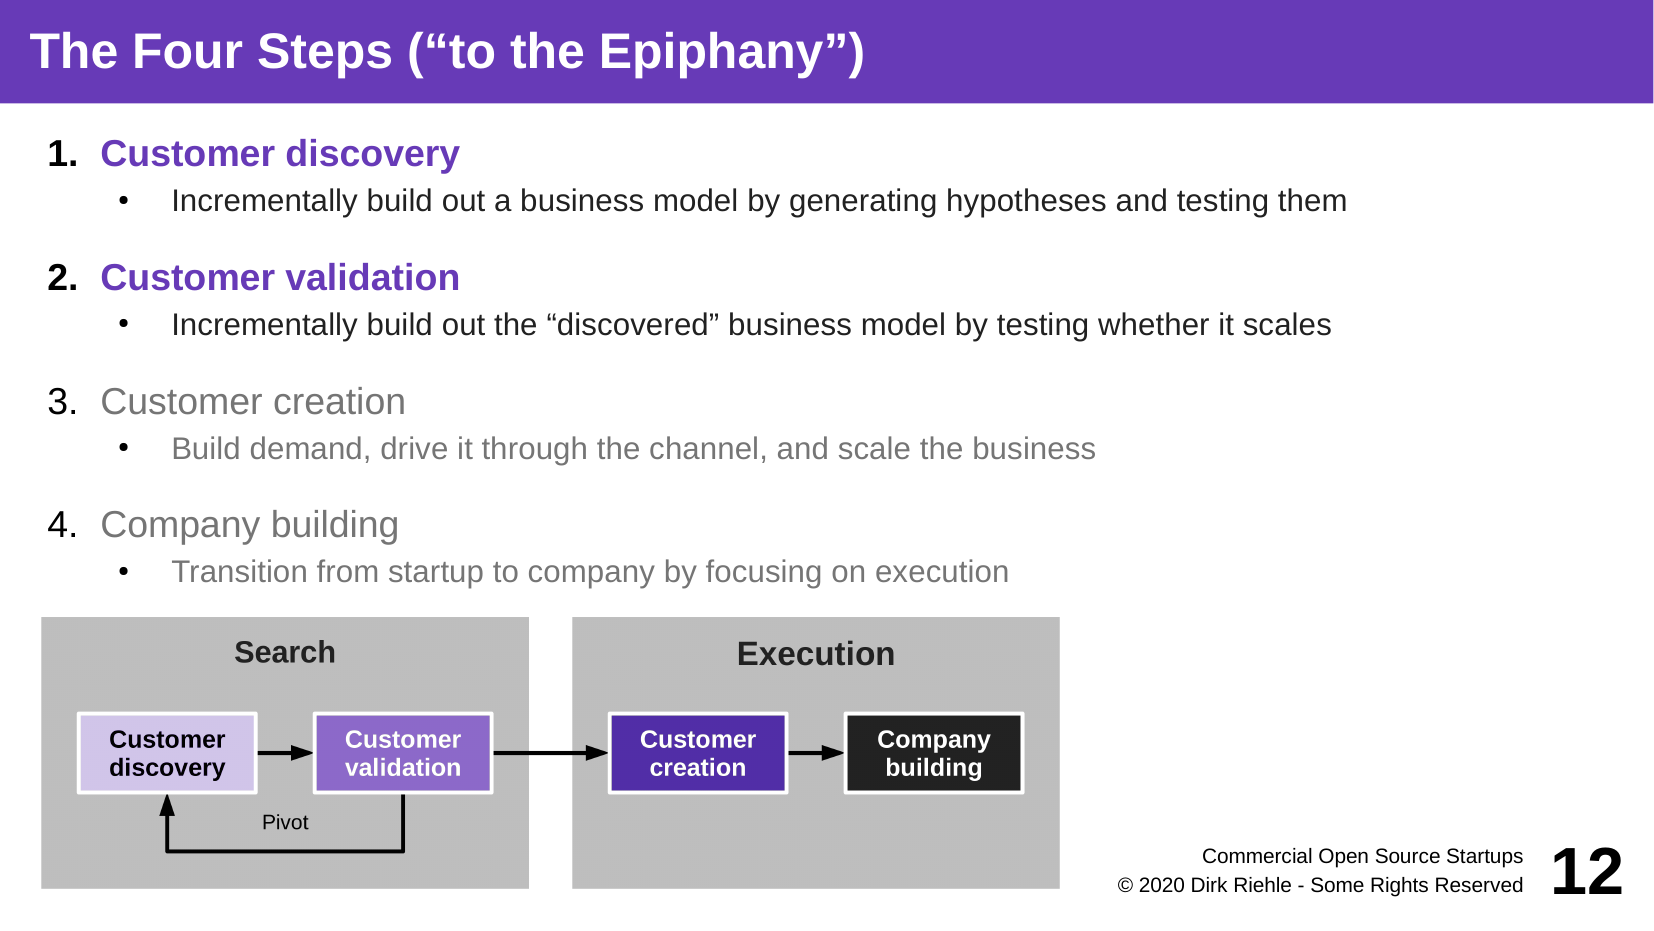

# The Four Steps (“to the Epiphany”)
Customer discovery
Incrementally build out a business model by generating hypotheses and testing them
Customer validation
Incrementally build out the “discovered” business model by testing whether it scales
Customer creation
Build demand, drive it through the channel, and scale the business
Company building
Transition from startup to company by focusing on execution
Commercial Open Source Startups
12
© 2020 Dirk Riehle - Some Rights Reserved